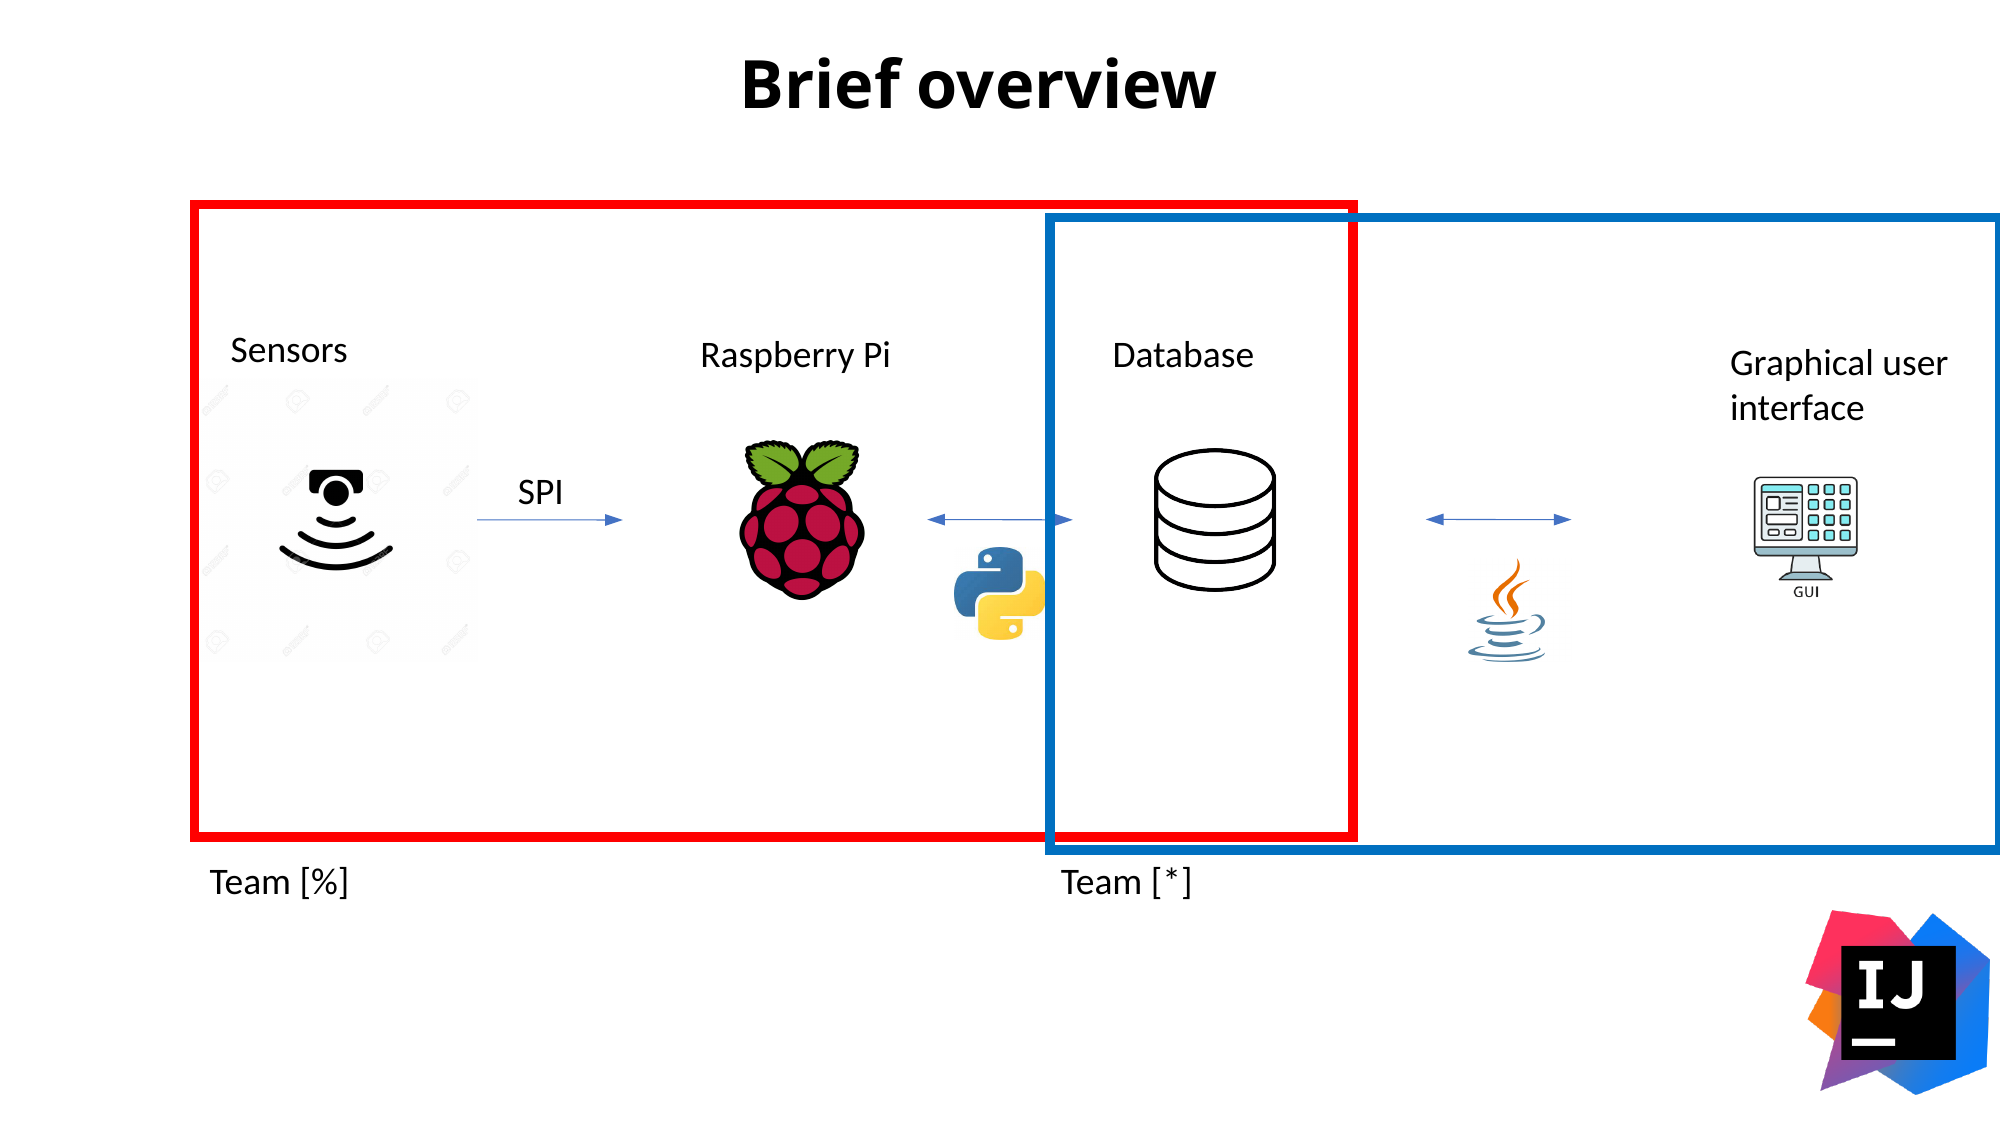

Brief overview
Sensors
Raspberry Pi
Database
Graphical user interface
SPI
Team [%]
Team [*]